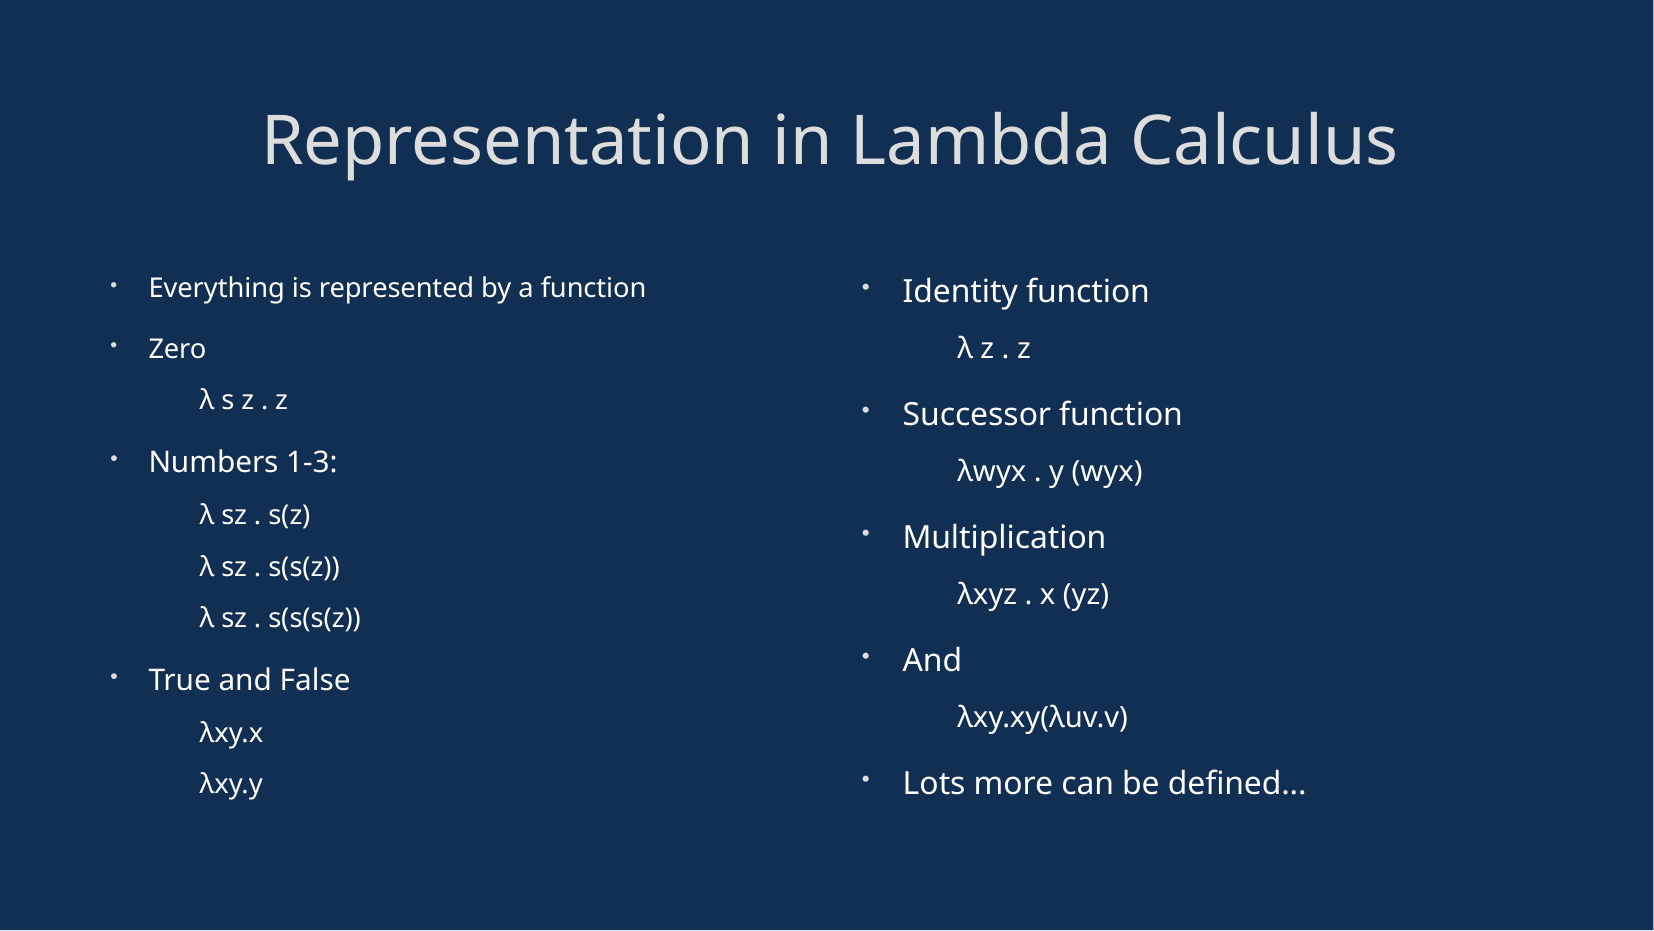

# Representation in Lambda Calculus
Everything is represented by a function
Zero
λ s z . z
Numbers 1-3:
λ sz . s(z)
λ sz . s(s(z))
λ sz . s(s(s(z))
True and False
λxy.x
λxy.y
Identity function
λ z . z
Successor function
λwyx . y (wyx)
Multiplication
λxyz . x (yz)
And
λxy.xy(λuv.v)
Lots more can be defined...